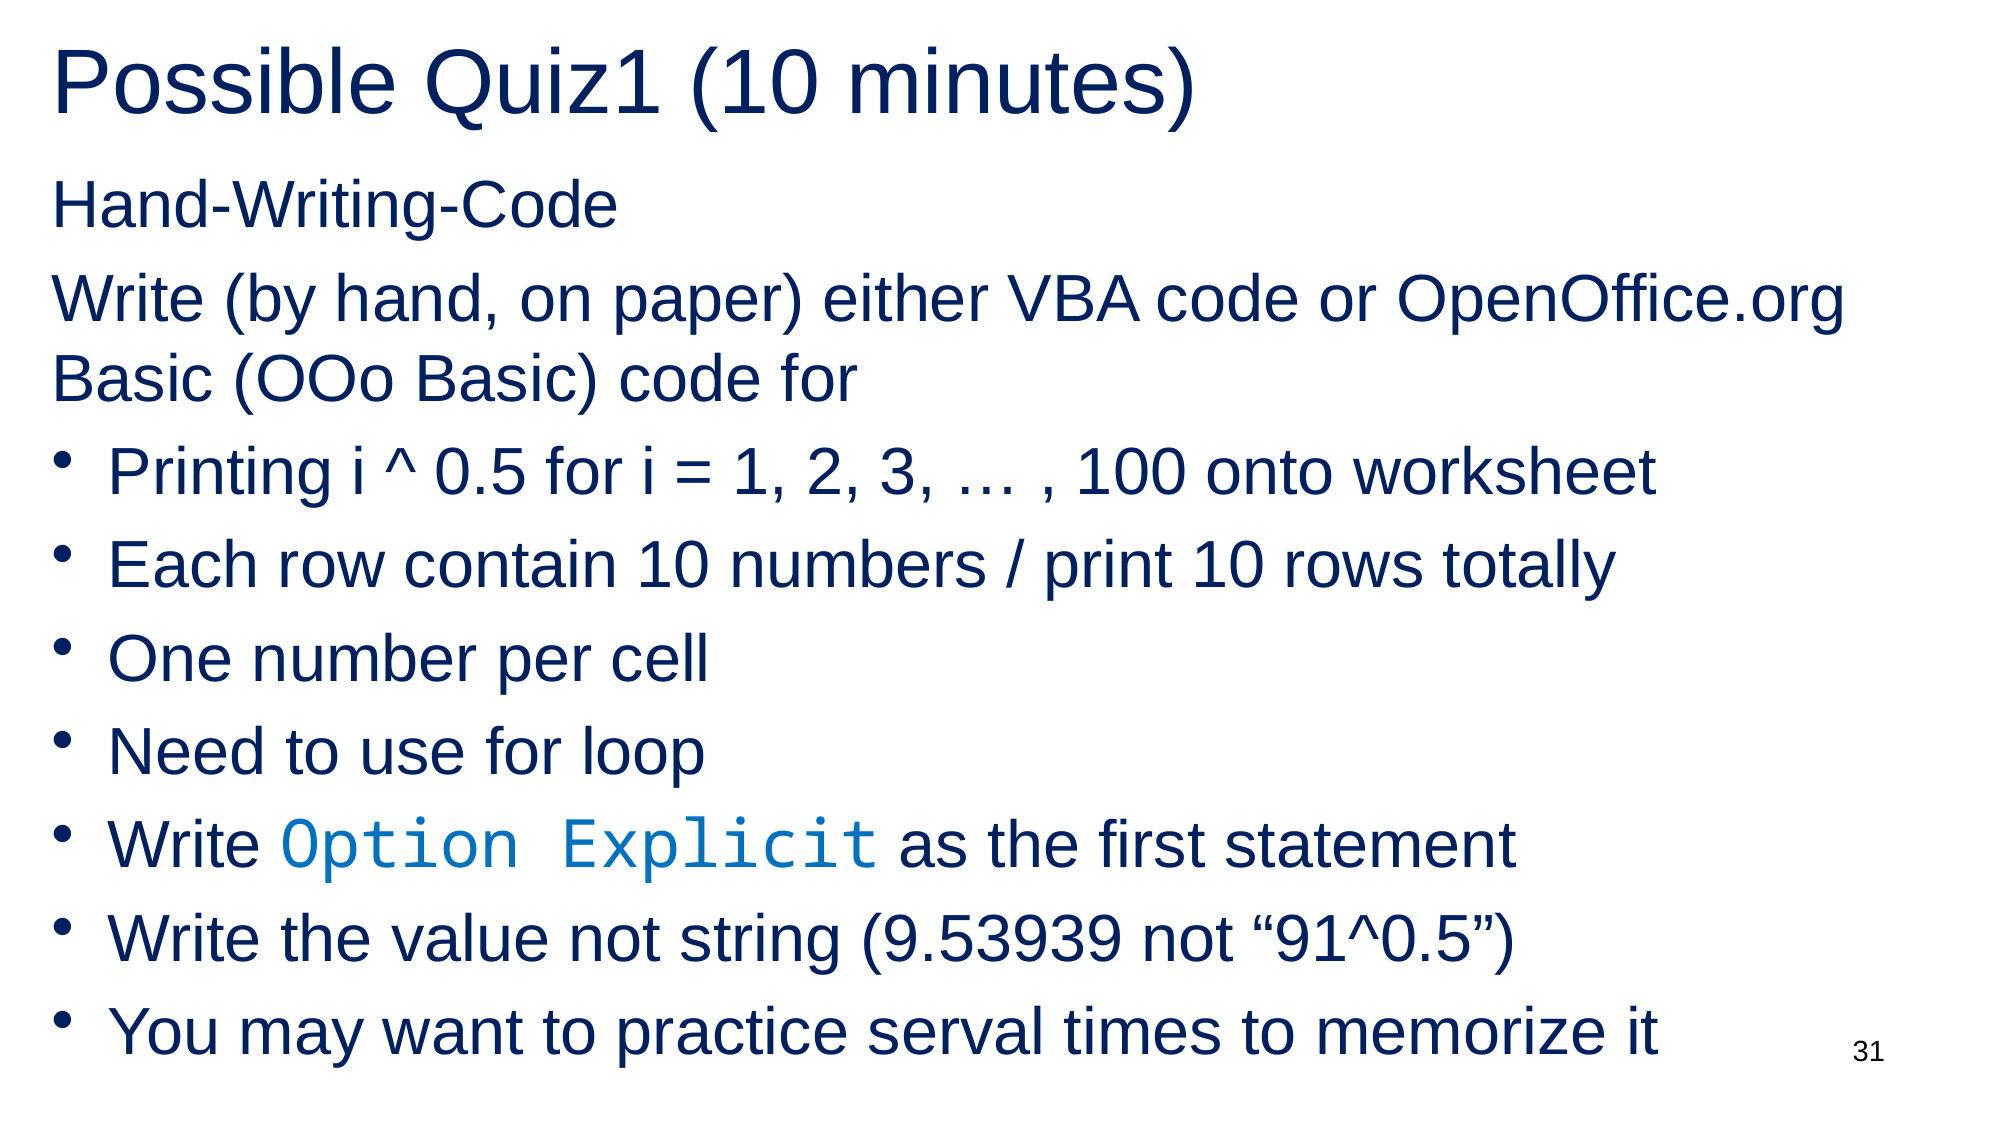

# Possible Quiz1 (10 minutes)
Hand-Writing-Code
Write (by hand, on paper) either VBA code or OpenOffice.org Basic (OOo Basic) code for
Printing i ^ 0.5 for i = 1, 2, 3, … , 100 onto worksheet
Each row contain 10 numbers / print 10 rows totally
One number per cell
Need to use for loop
Write Option Explicit as the first statement
Write the value not string (9.53939 not “91^0.5”)
You may want to practice serval times to memorize it